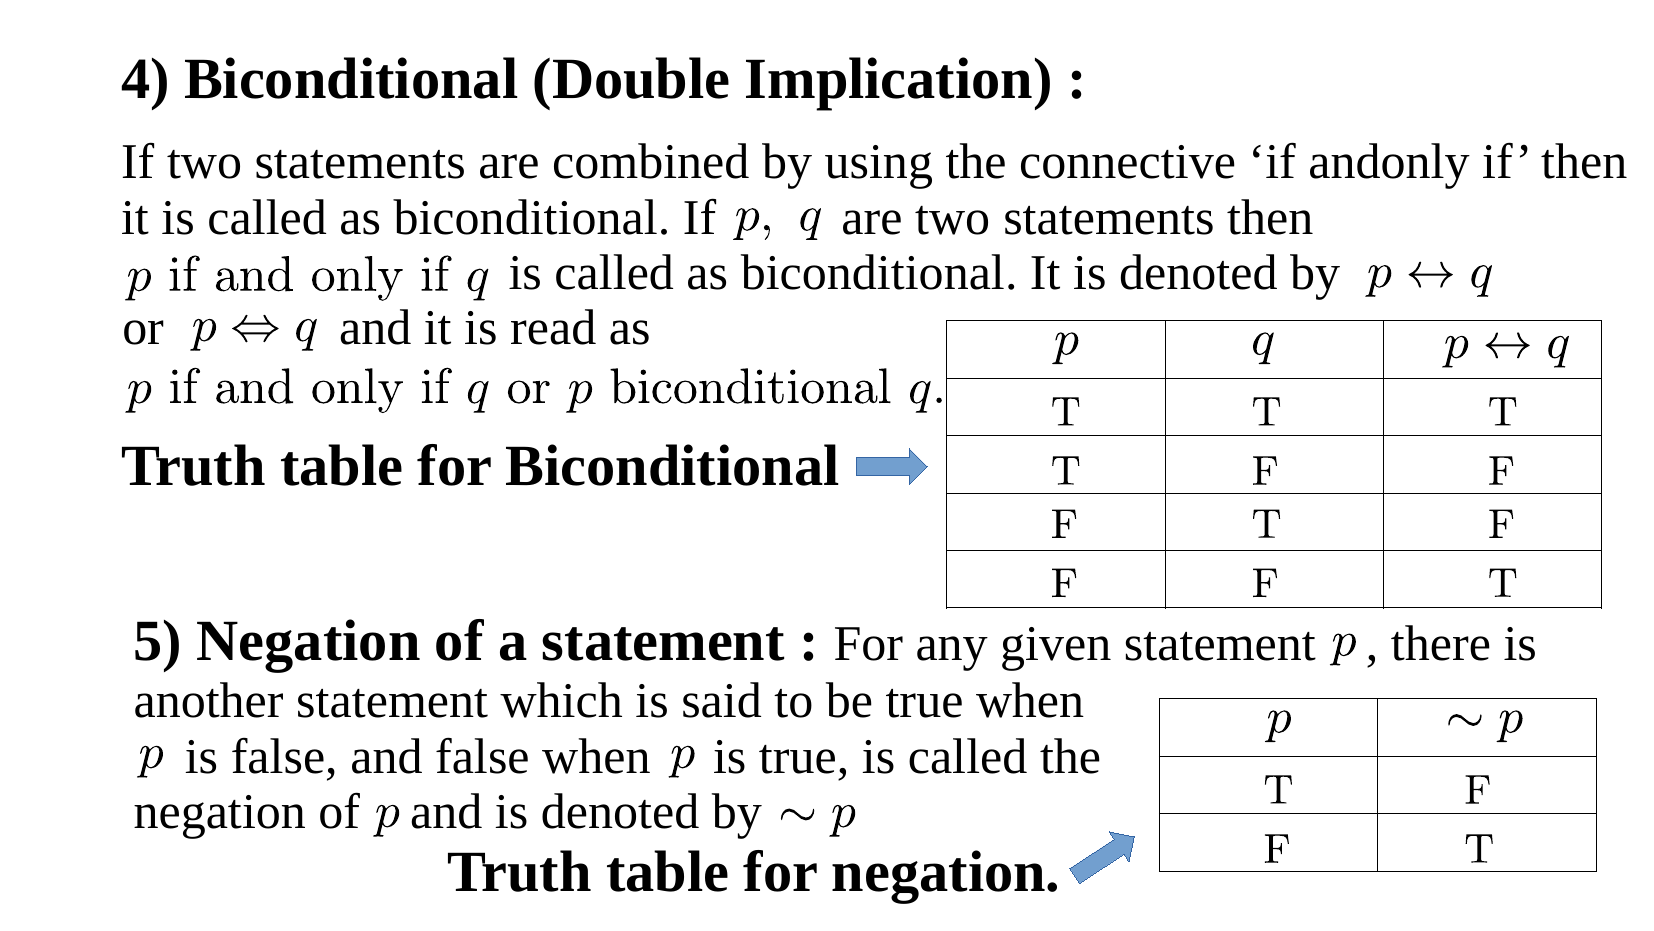

# 4) Biconditional (Double Implication) :
	If two statements are combined by using the connective ‘if andonly if’ then
	it is called as biconditional. If are two statements then
	 is called as biconditional. It is denoted by
 or and it is read as
	Truth table for Biconditional
	 5) Negation of a statement : For any given statement , there is
	 another statement which is said to be true when
 is false, and false when is true, is called the
	 negation of and is denoted by
 Truth table for negation.
| | | |
| --- | --- | --- |
| | | |
| | | |
| | | |
| | | |
| | |
| --- | --- |
| | |
| | |